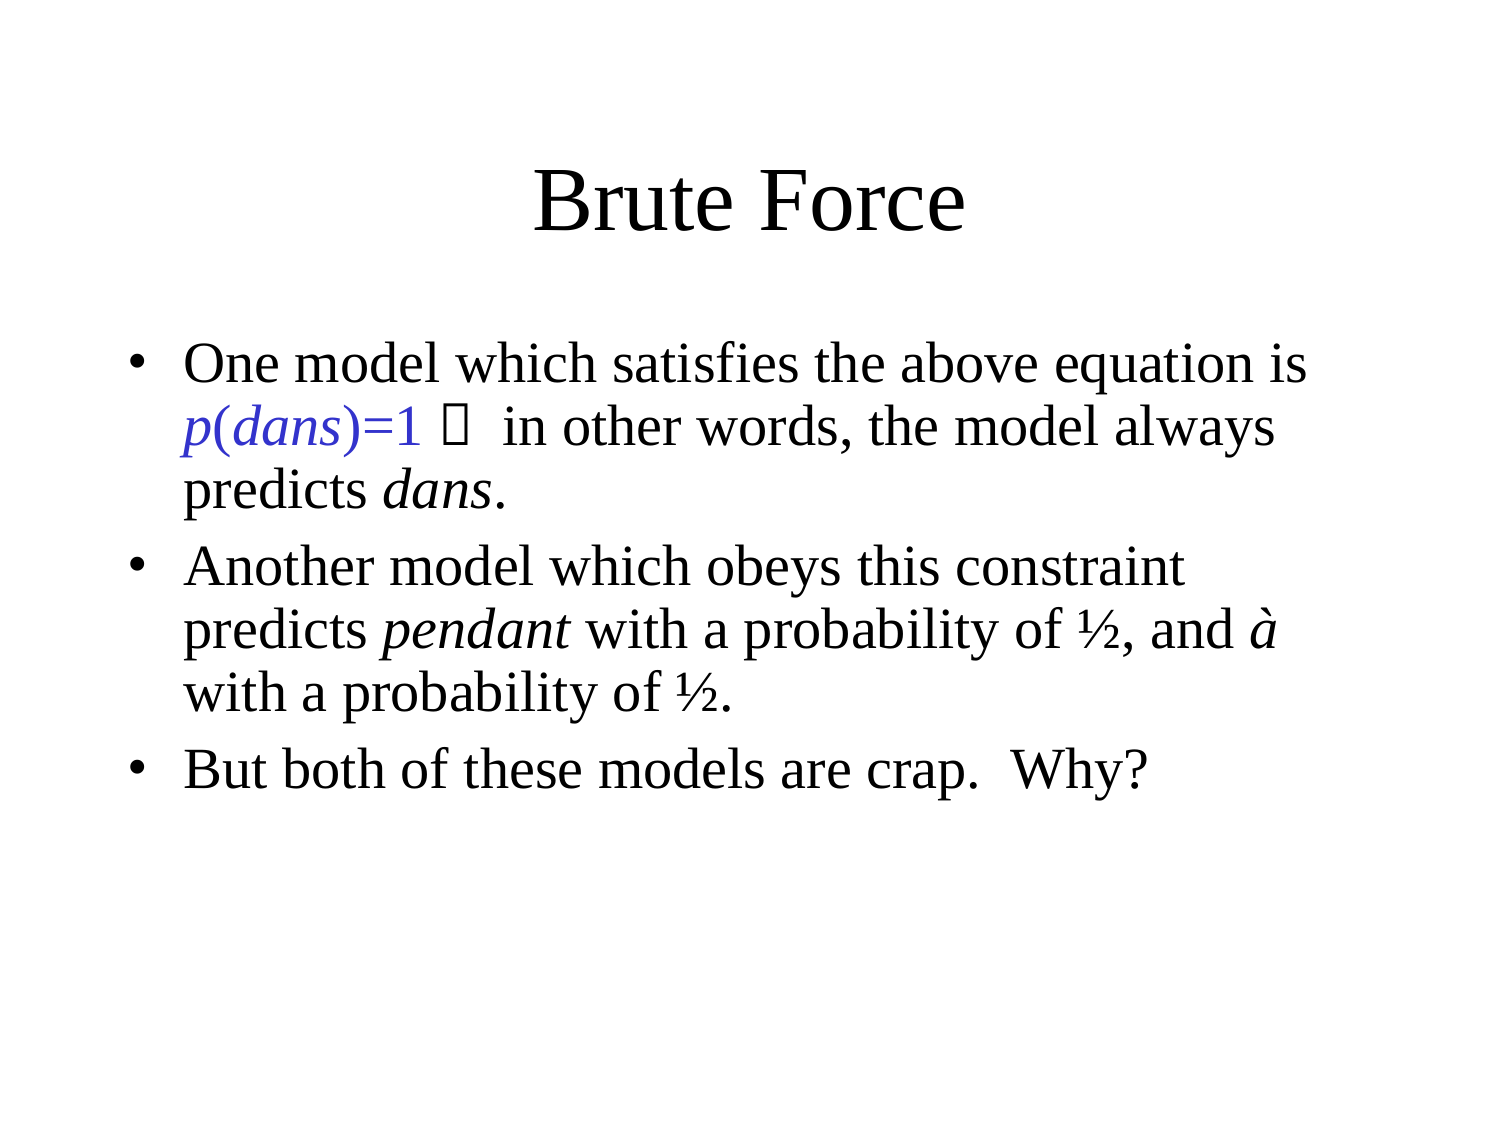

# Brute Force
One model which satisfies the above equation is p(dans)=1； in other words, the model always predicts dans.
Another model which obeys this constraint predicts pendant with a probability of ½, and à with a probability of ½.
But both of these models are crap. Why?